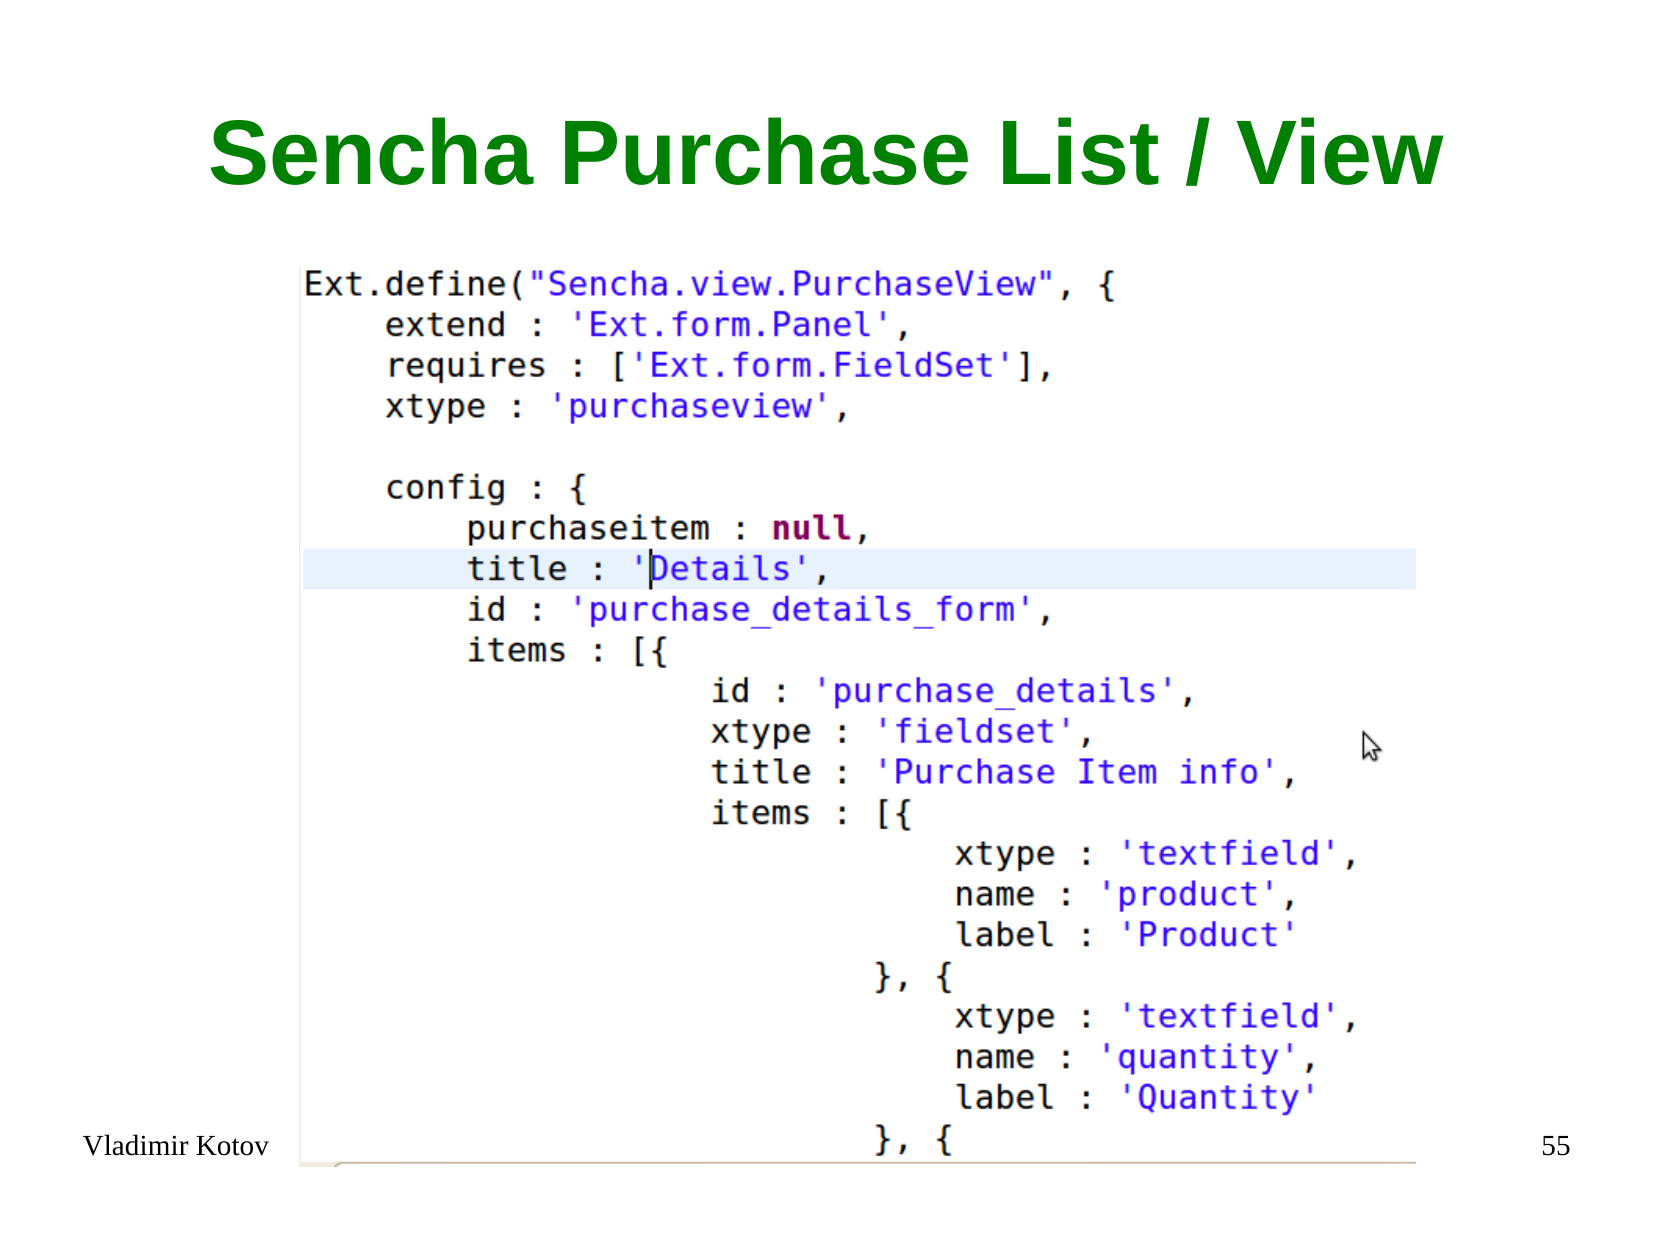

# Sencha Purchase List / View
Vladimir Kotov
Cross-platform Mobile Development
55